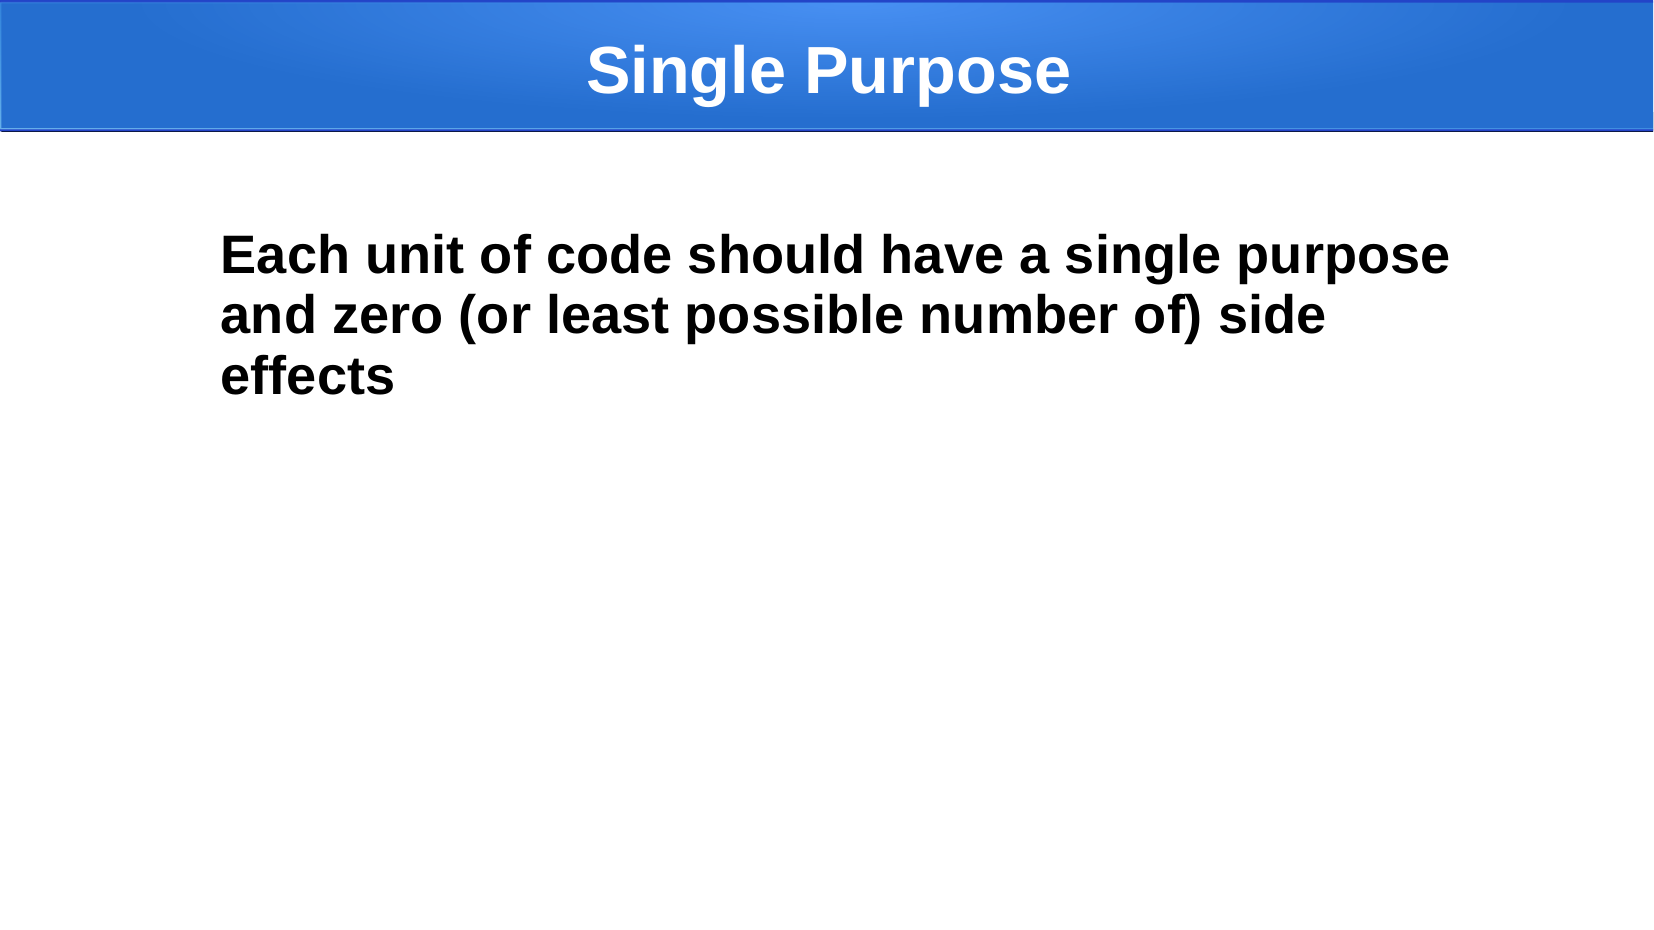

# Single Purpose
Each unit of code should have a single purpose and zero (or least possible number of) side effects